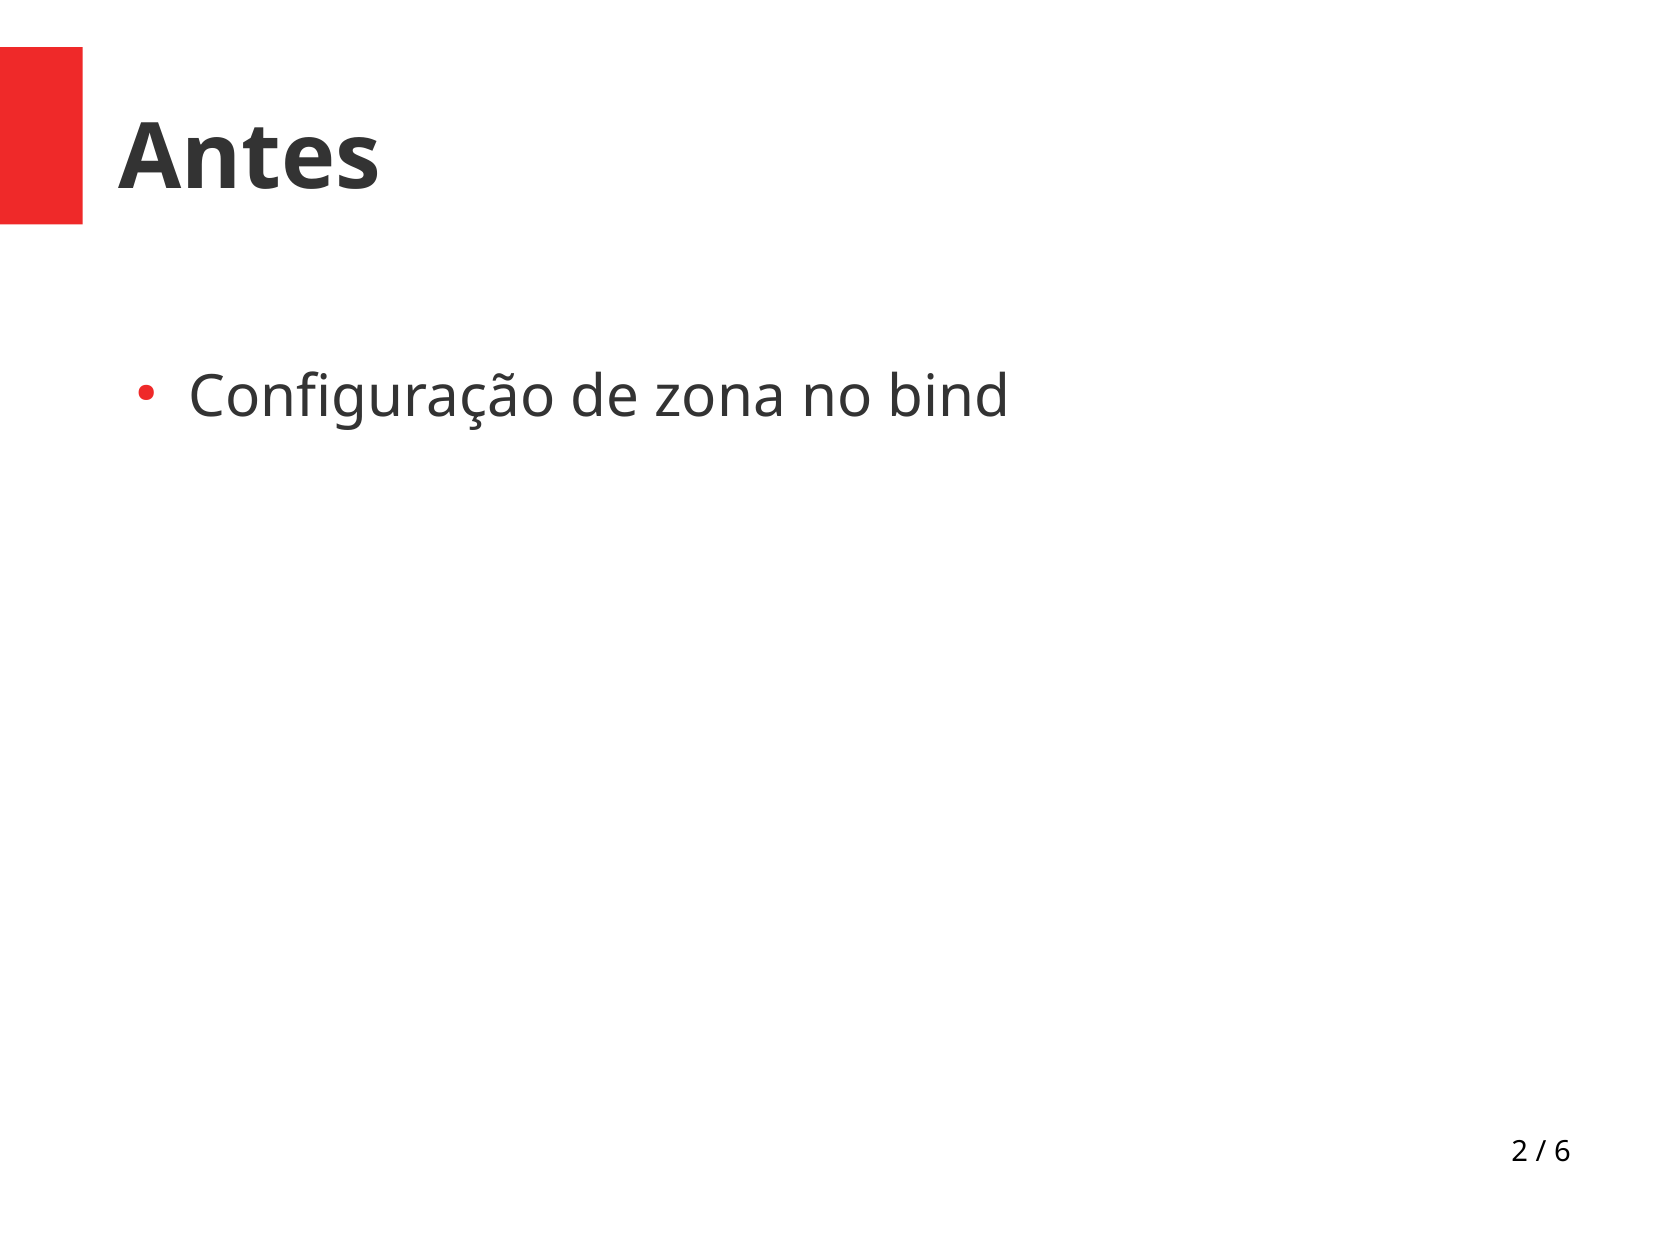

# Antes
Configuração de zona no bind
2